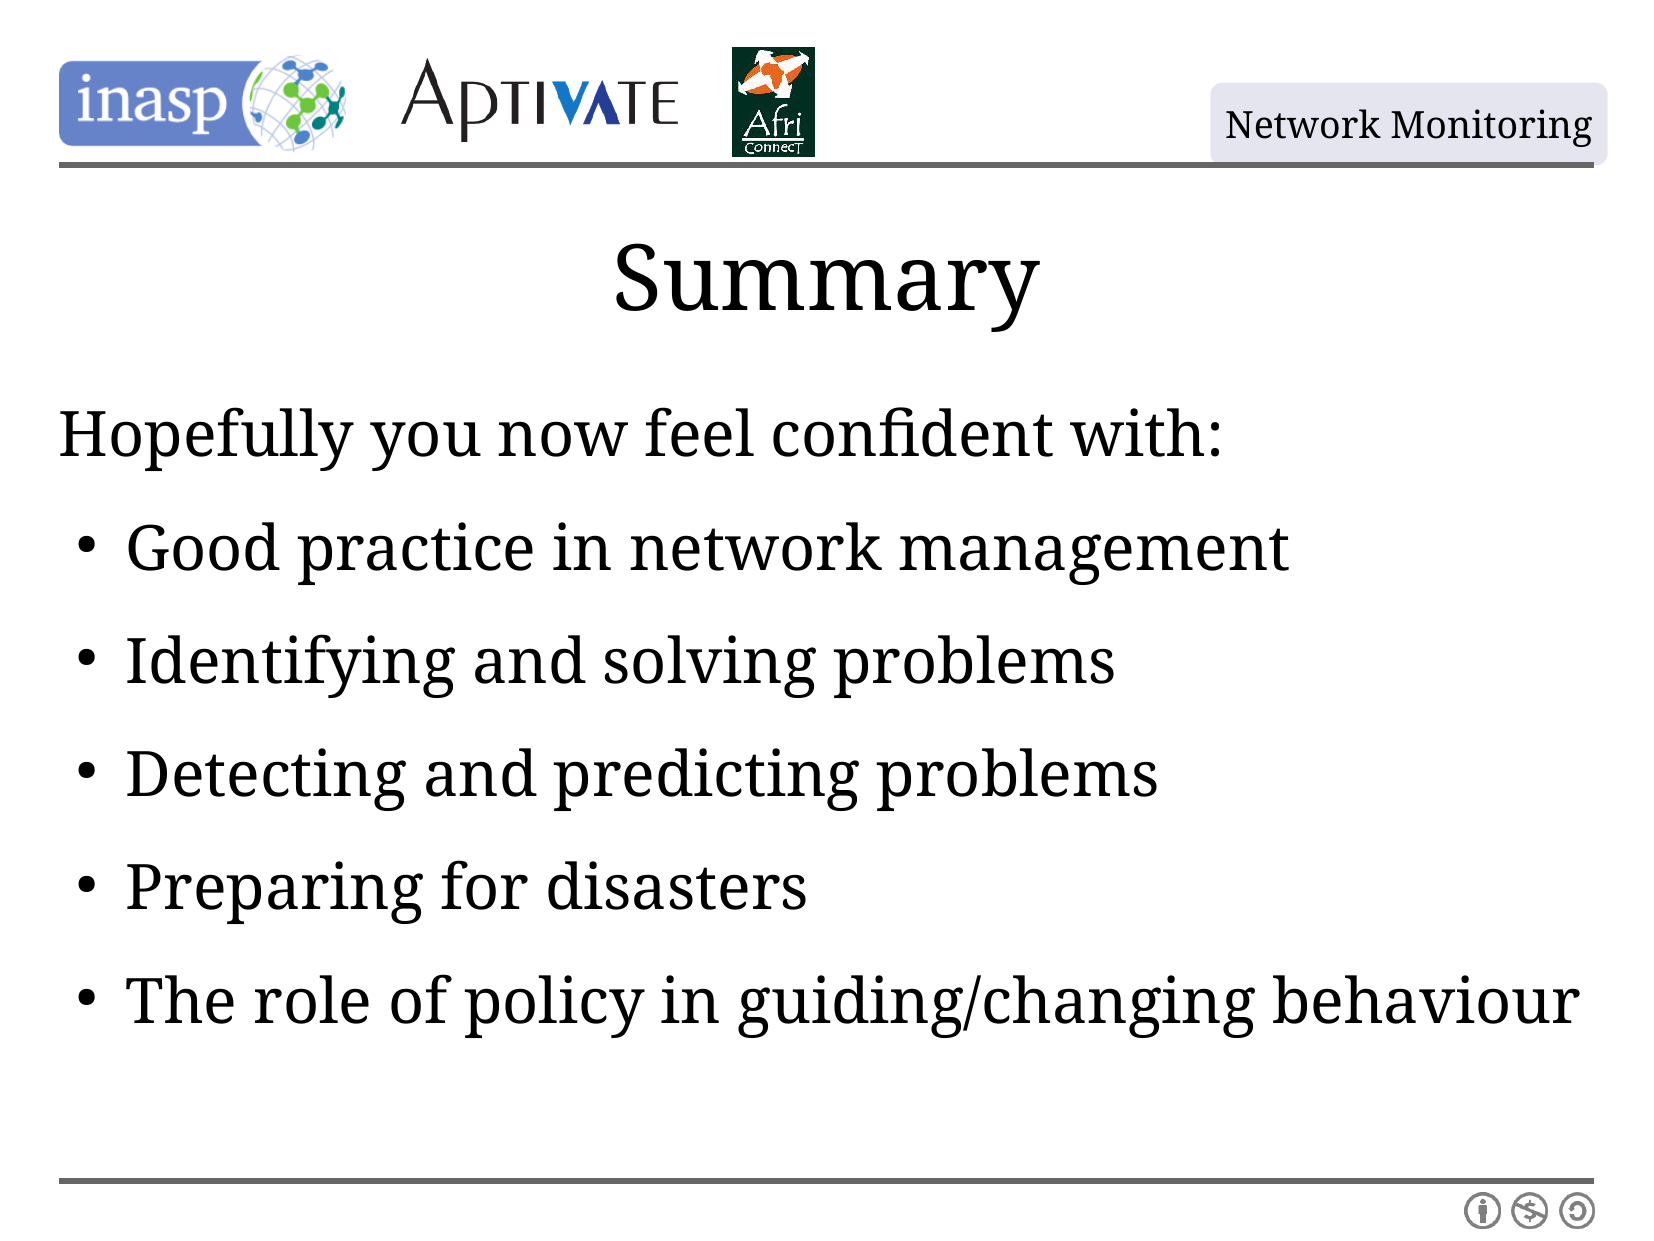

# Summary
Hopefully you now feel confident with:
Good practice in network management
Identifying and solving problems
Detecting and predicting problems
Preparing for disasters
The role of policy in guiding/changing behaviour